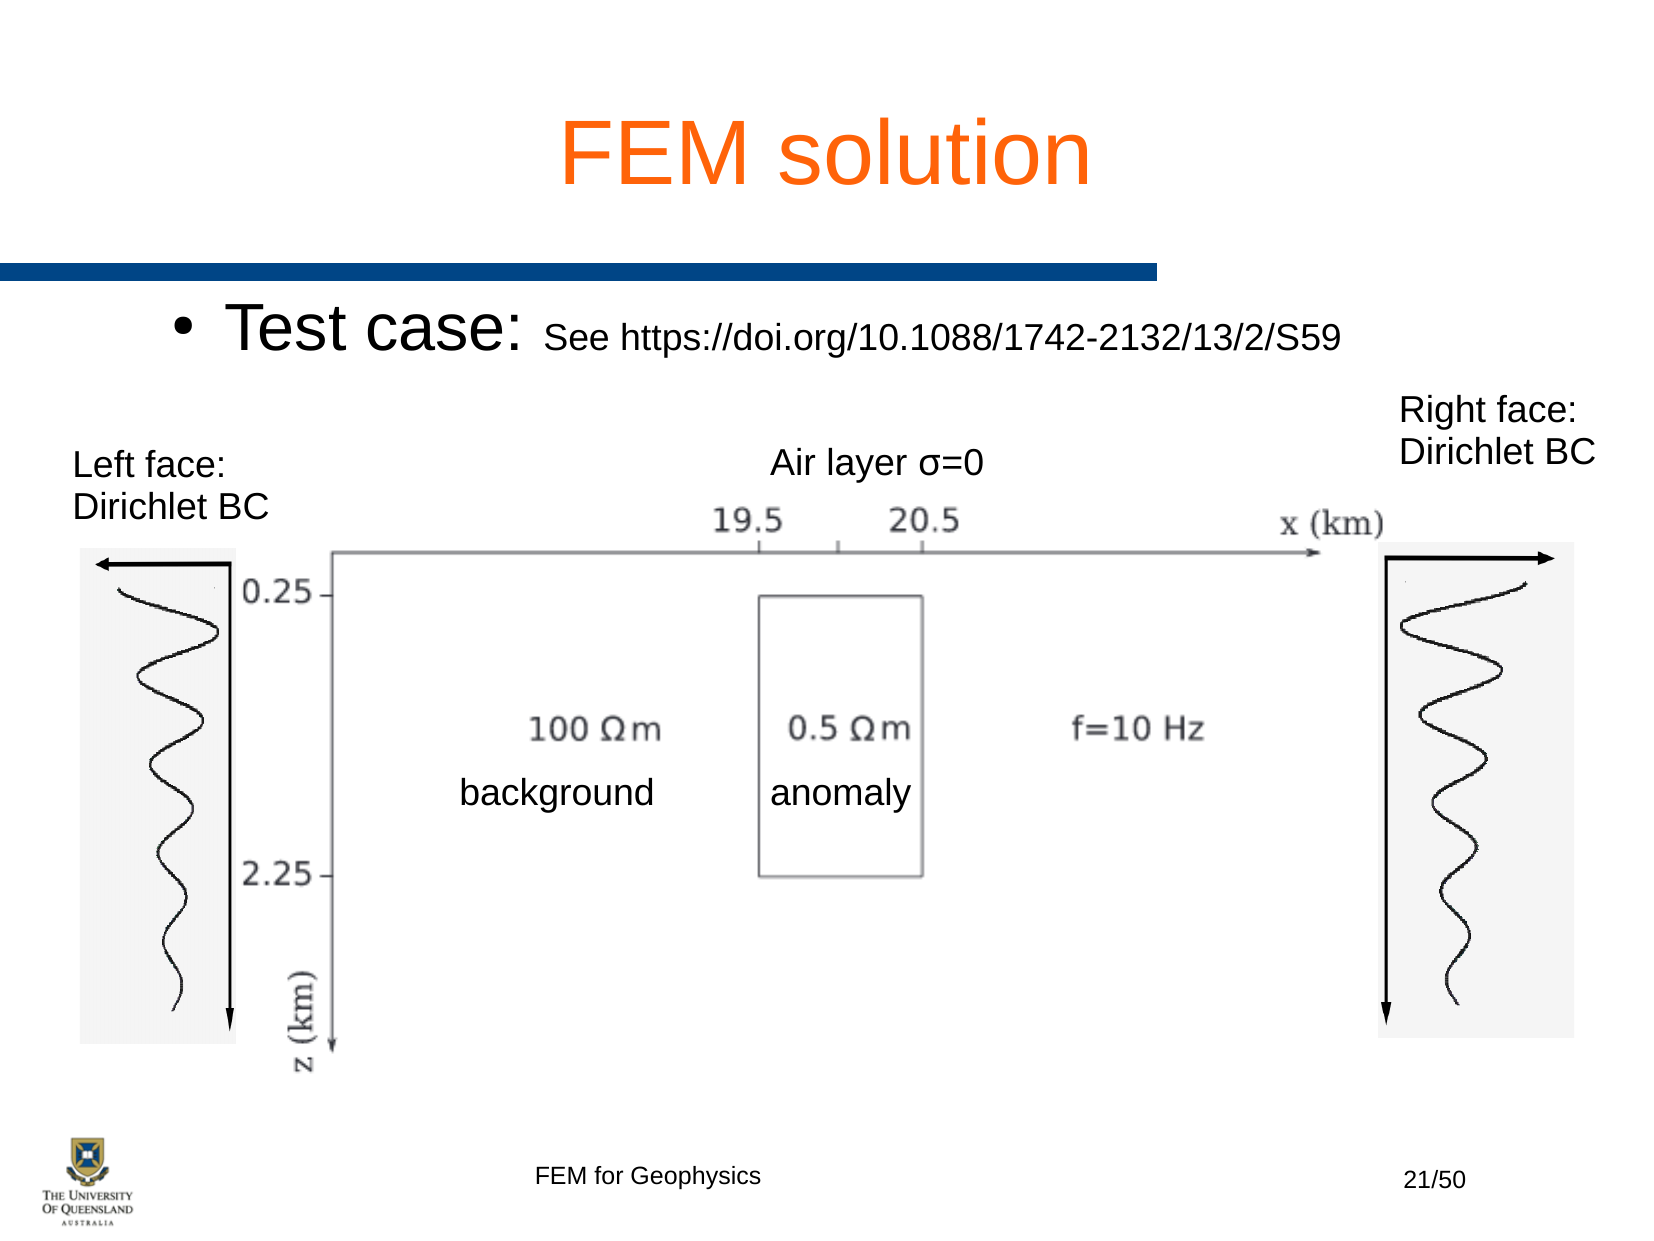

# FEM solution
Test case: See https://doi.org/10.1088/1742-2132/13/2/S59
Right face:
Dirichlet BC
Air layer σ=0
Left face:
Dirichlet BC
background
anomaly